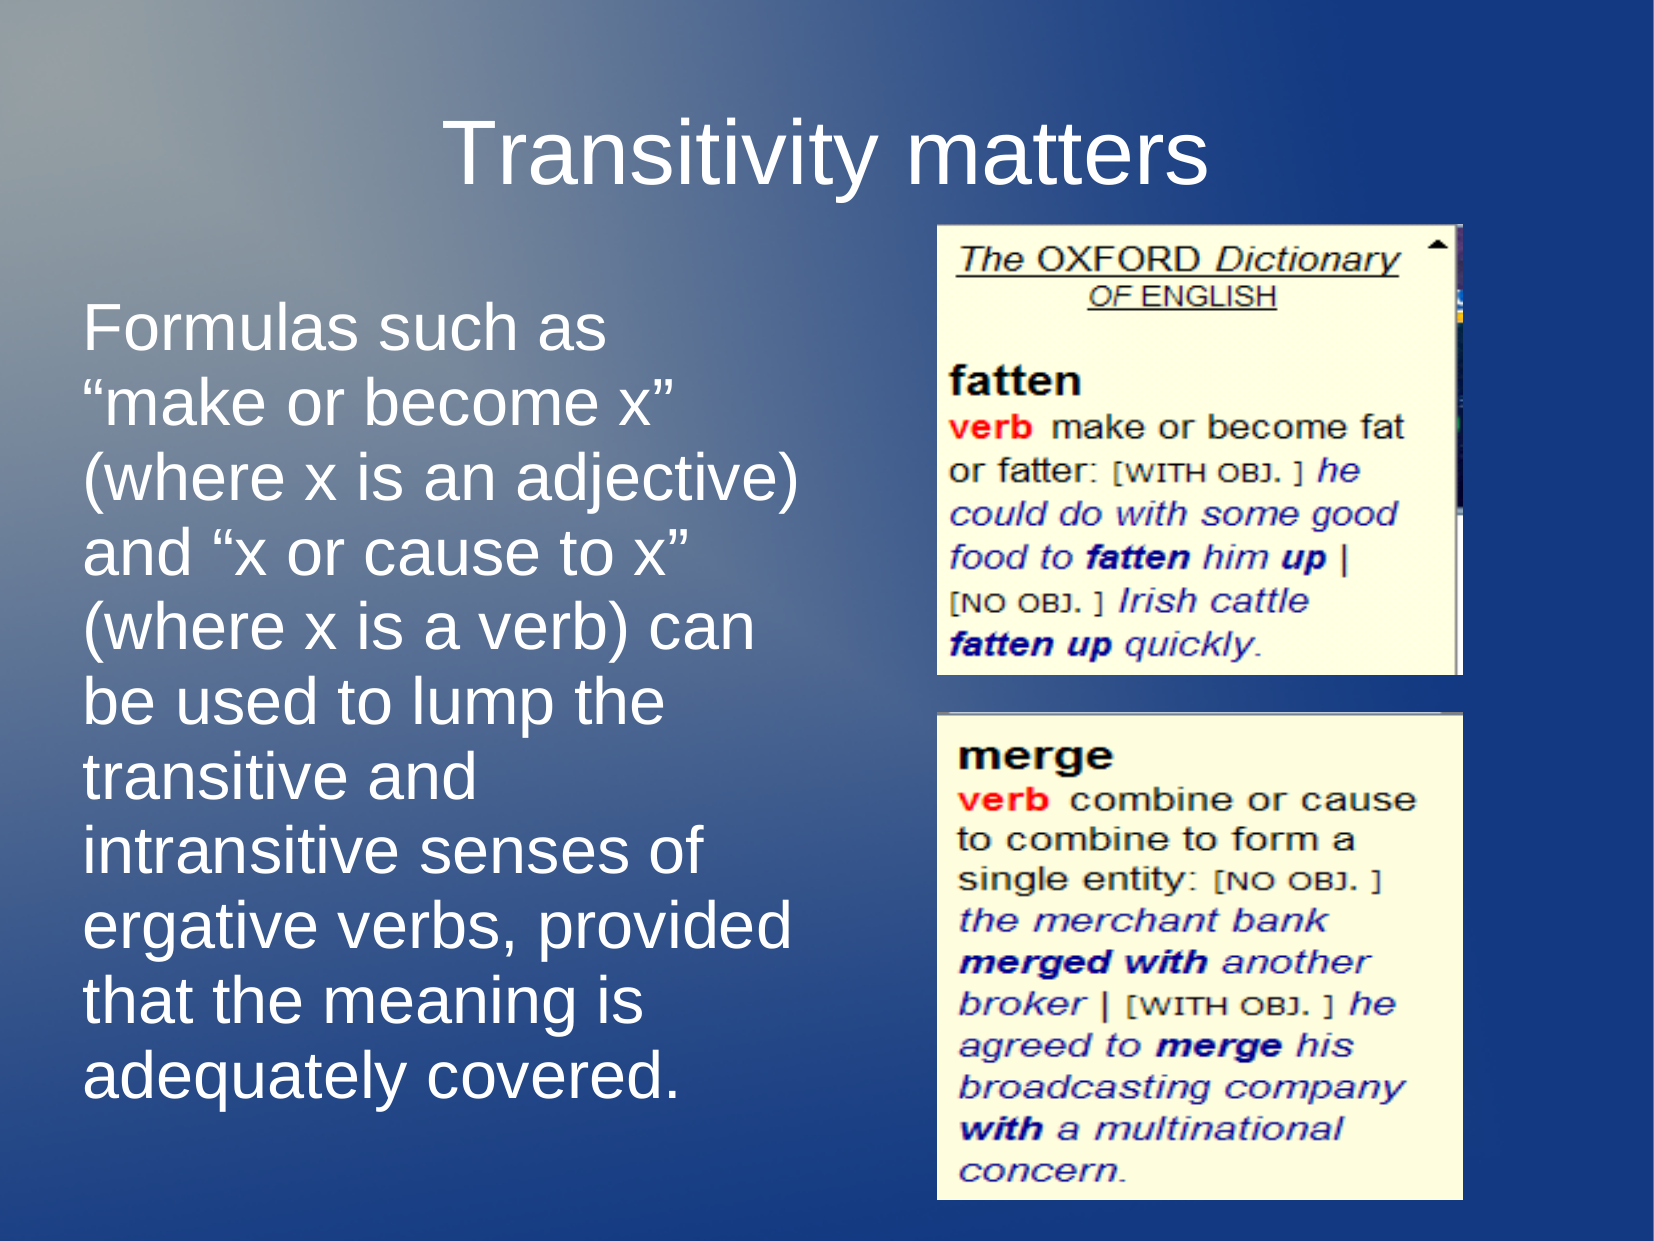

# Transitivity matters
Formulas such as “make or become x” (where x is an adjective) and “x or cause to x” (where x is a verb) can be used to lump the transitive and intransitive senses of ergative verbs, provided that the meaning is adequately covered.